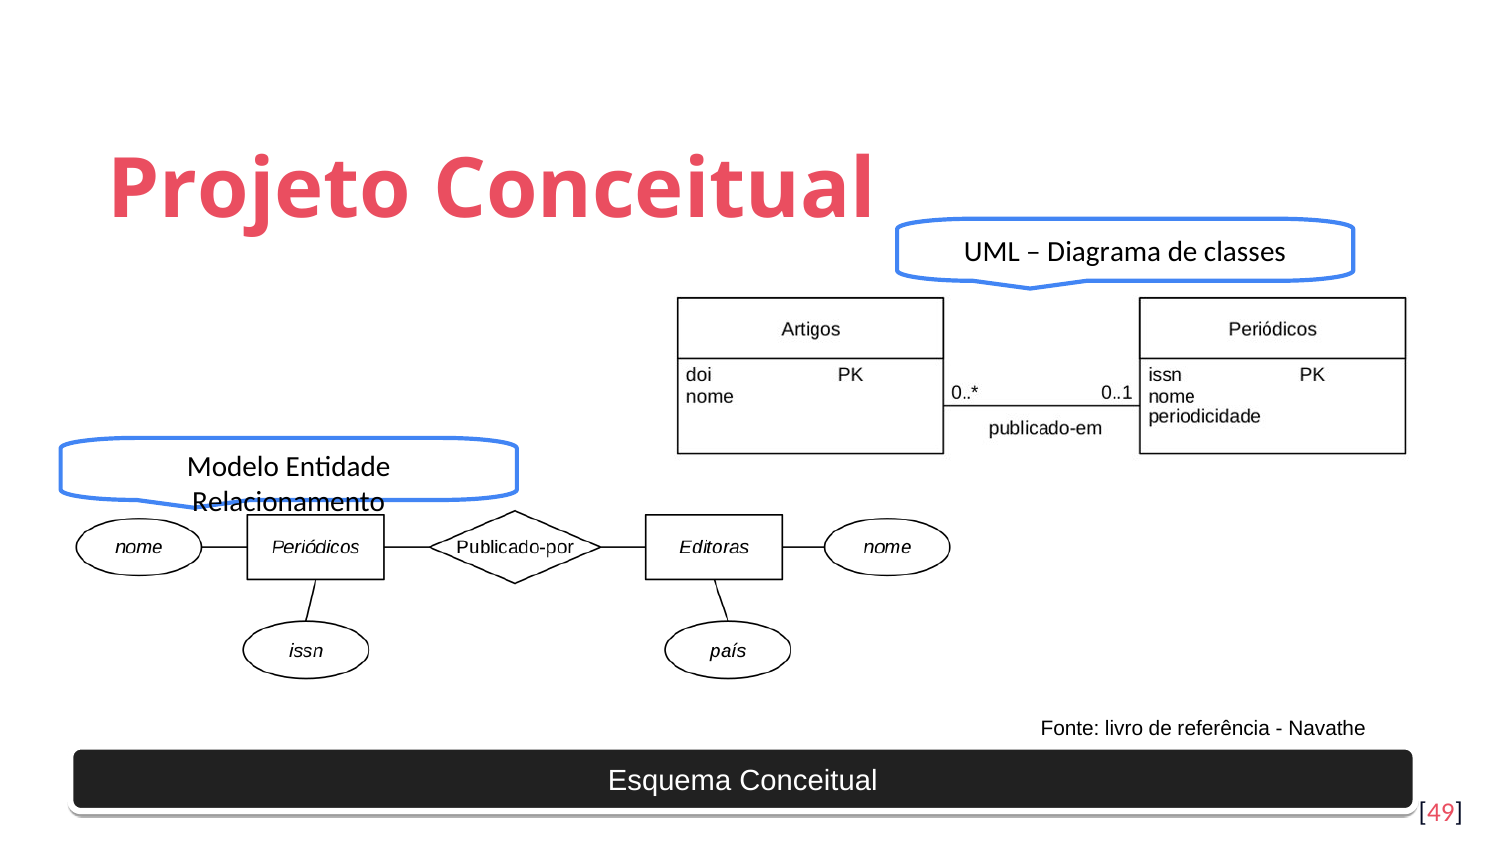

Projeto Conceitual
UML – Diagrama de classes
Modelo Entidade Relacionamento
Fonte: livro de referência - Navathe
Esquema Conceitual